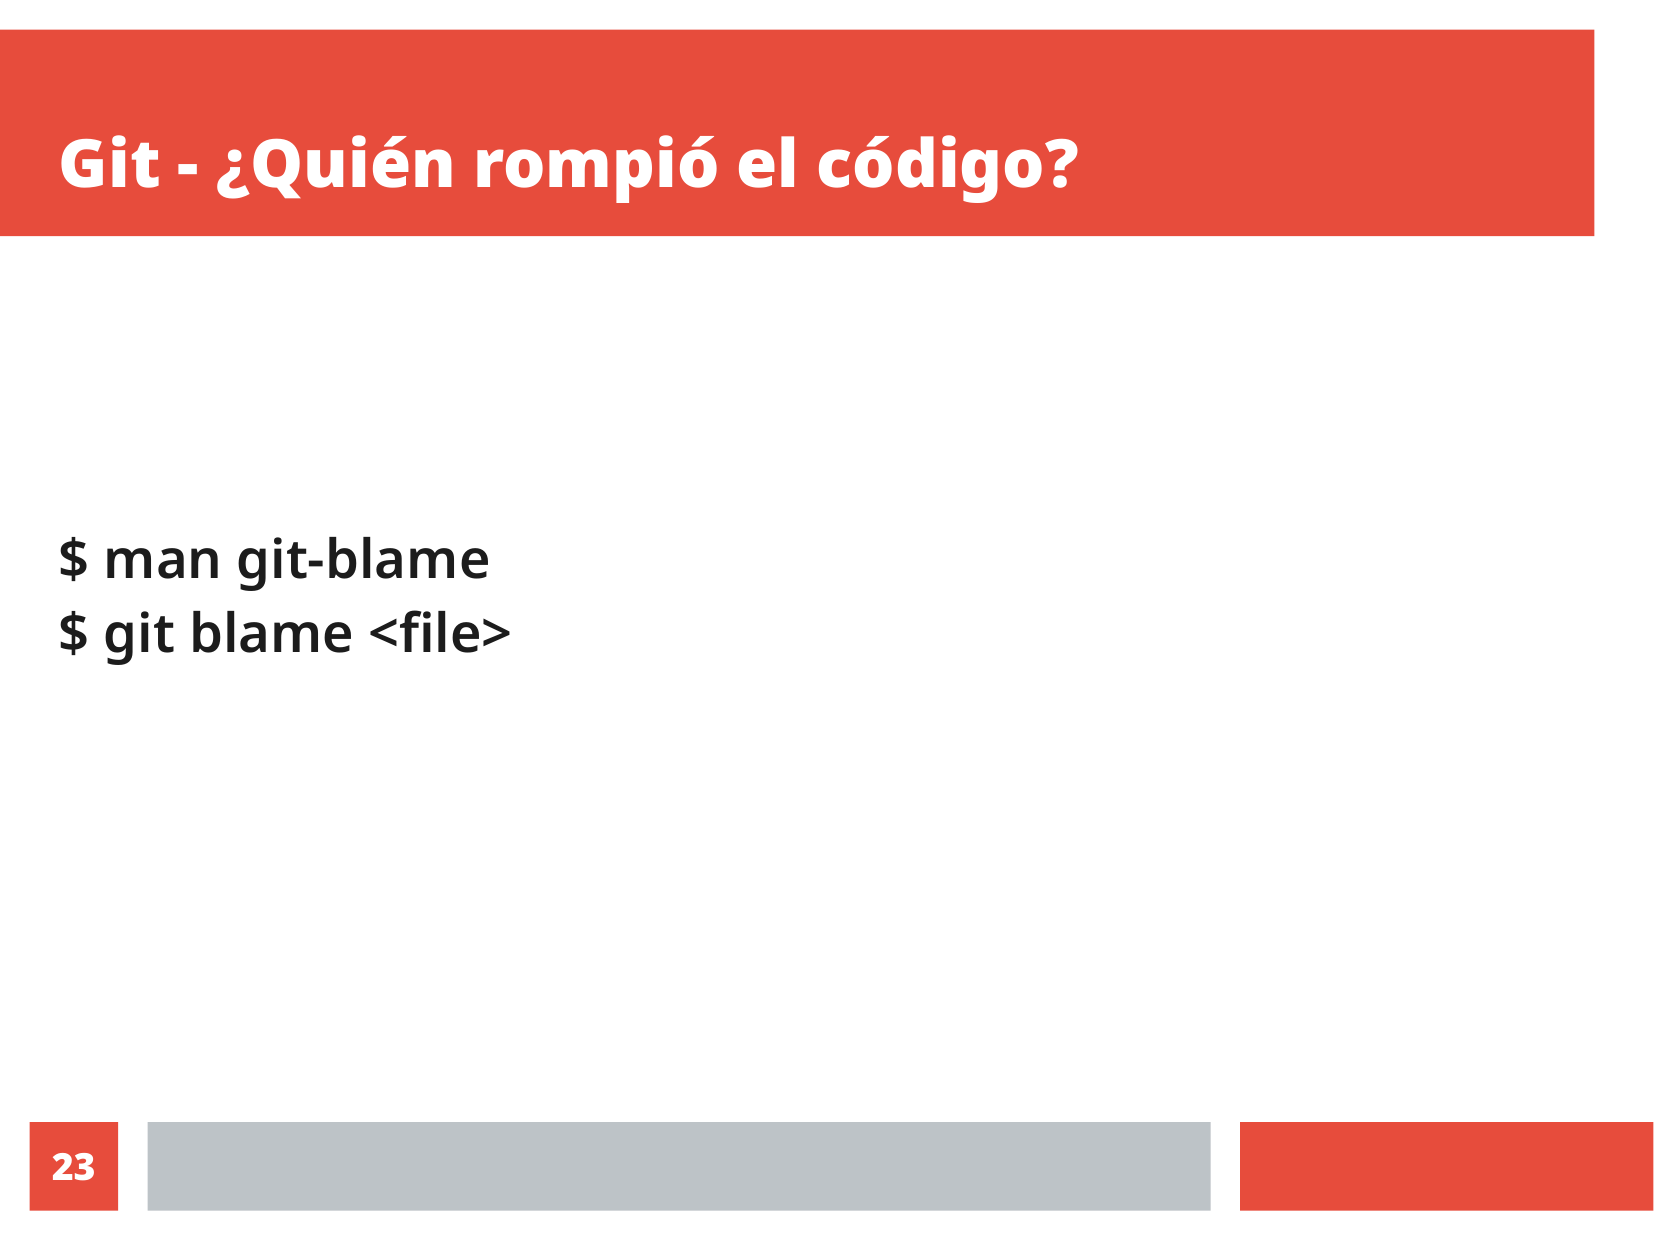

# Git - ¿Quién rompió el código?
$ man git-blame
$ git blame <file>
23